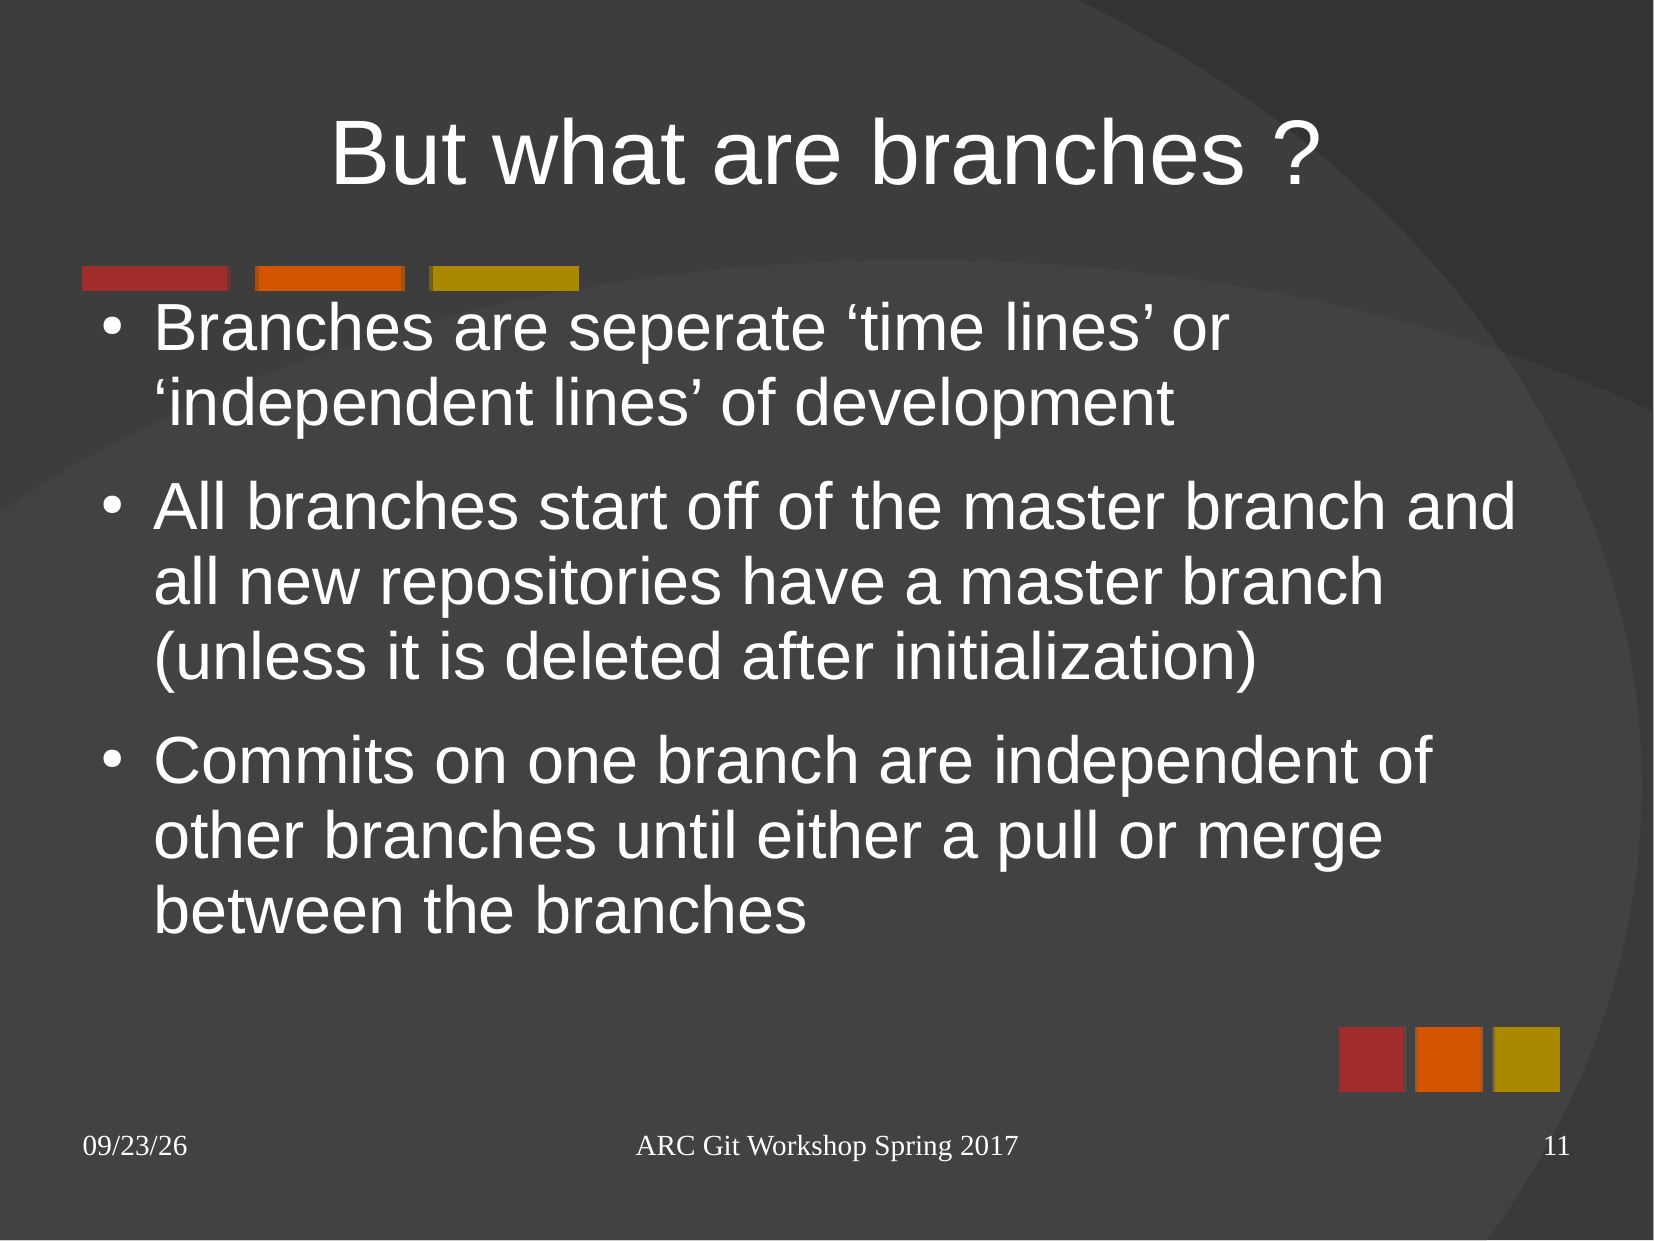

# But what are branches ?
Branches are seperate ‘time lines’ or ‘independent lines’ of development
All branches start off of the master branch and all new repositories have a master branch (unless it is deleted after initialization)
Commits on one branch are independent of other branches until either a pull or merge between the branches
ARC Git Workshop Spring 2017
11